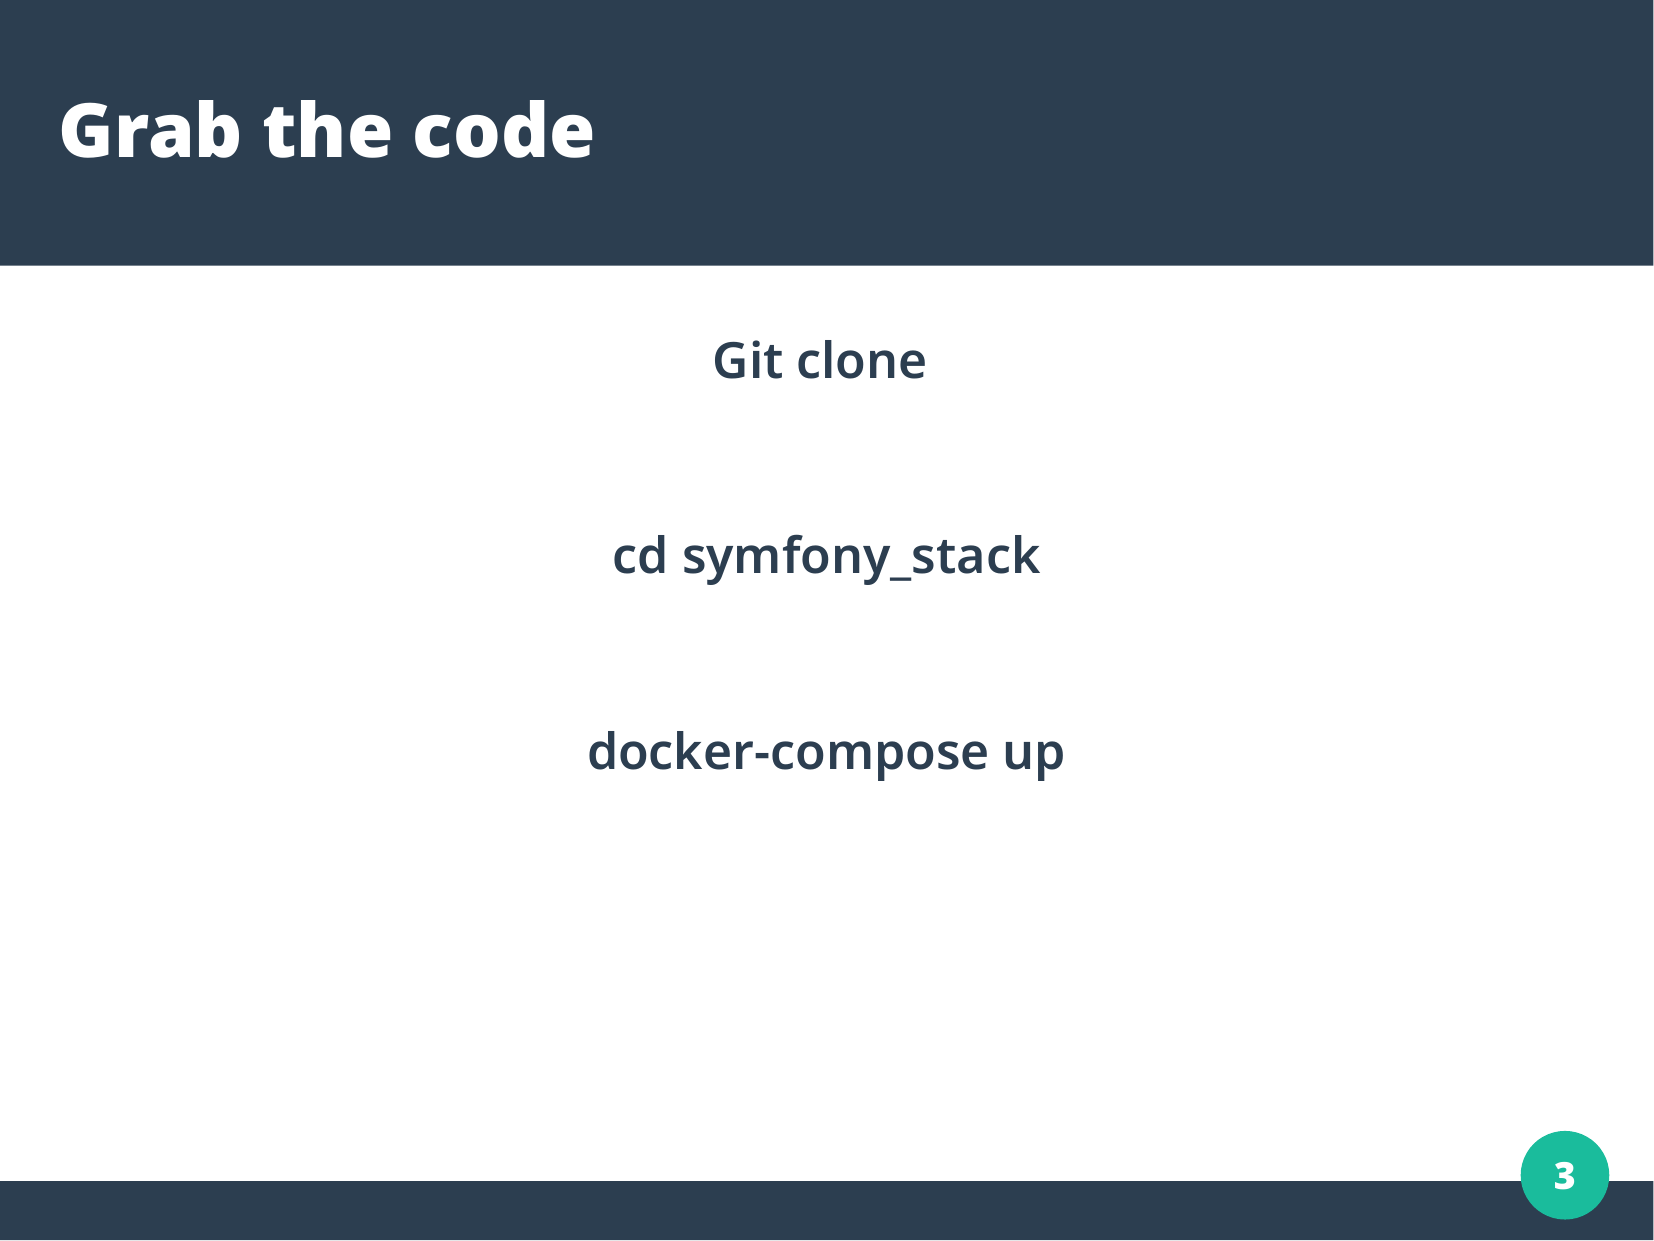

# Grab the code
Git clone
cd symfony_stack
docker-compose up
3